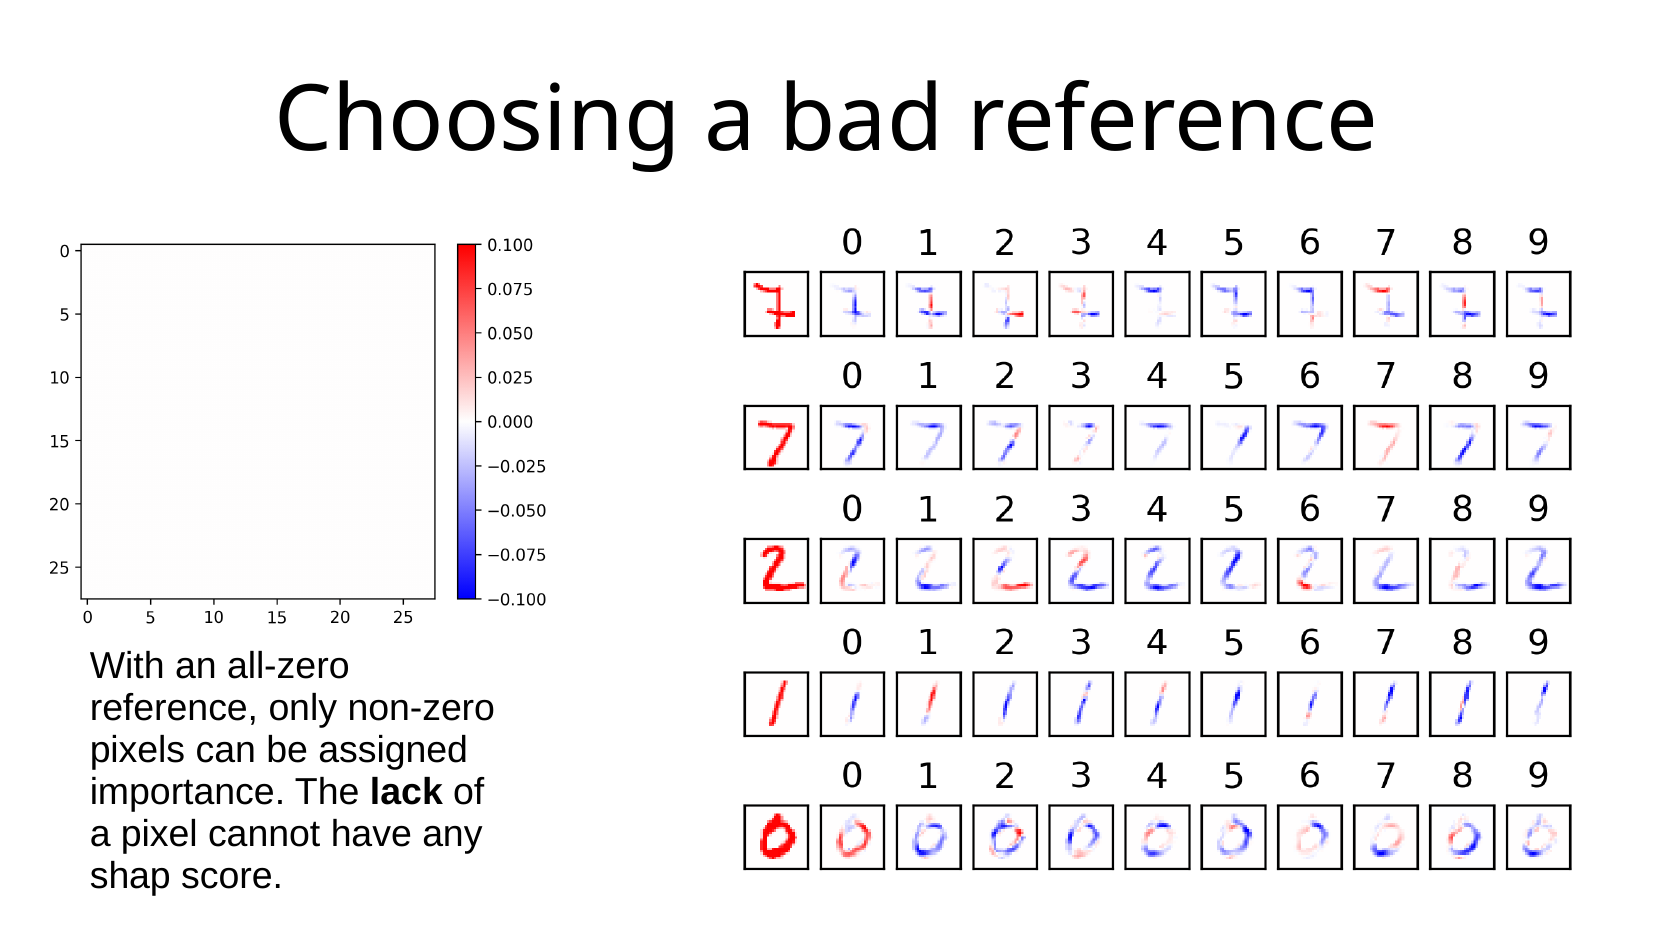

# Choosing a bad reference
With an all-zero reference, only non-zero pixels can be assigned importance. The lack of a pixel cannot have any shap score.